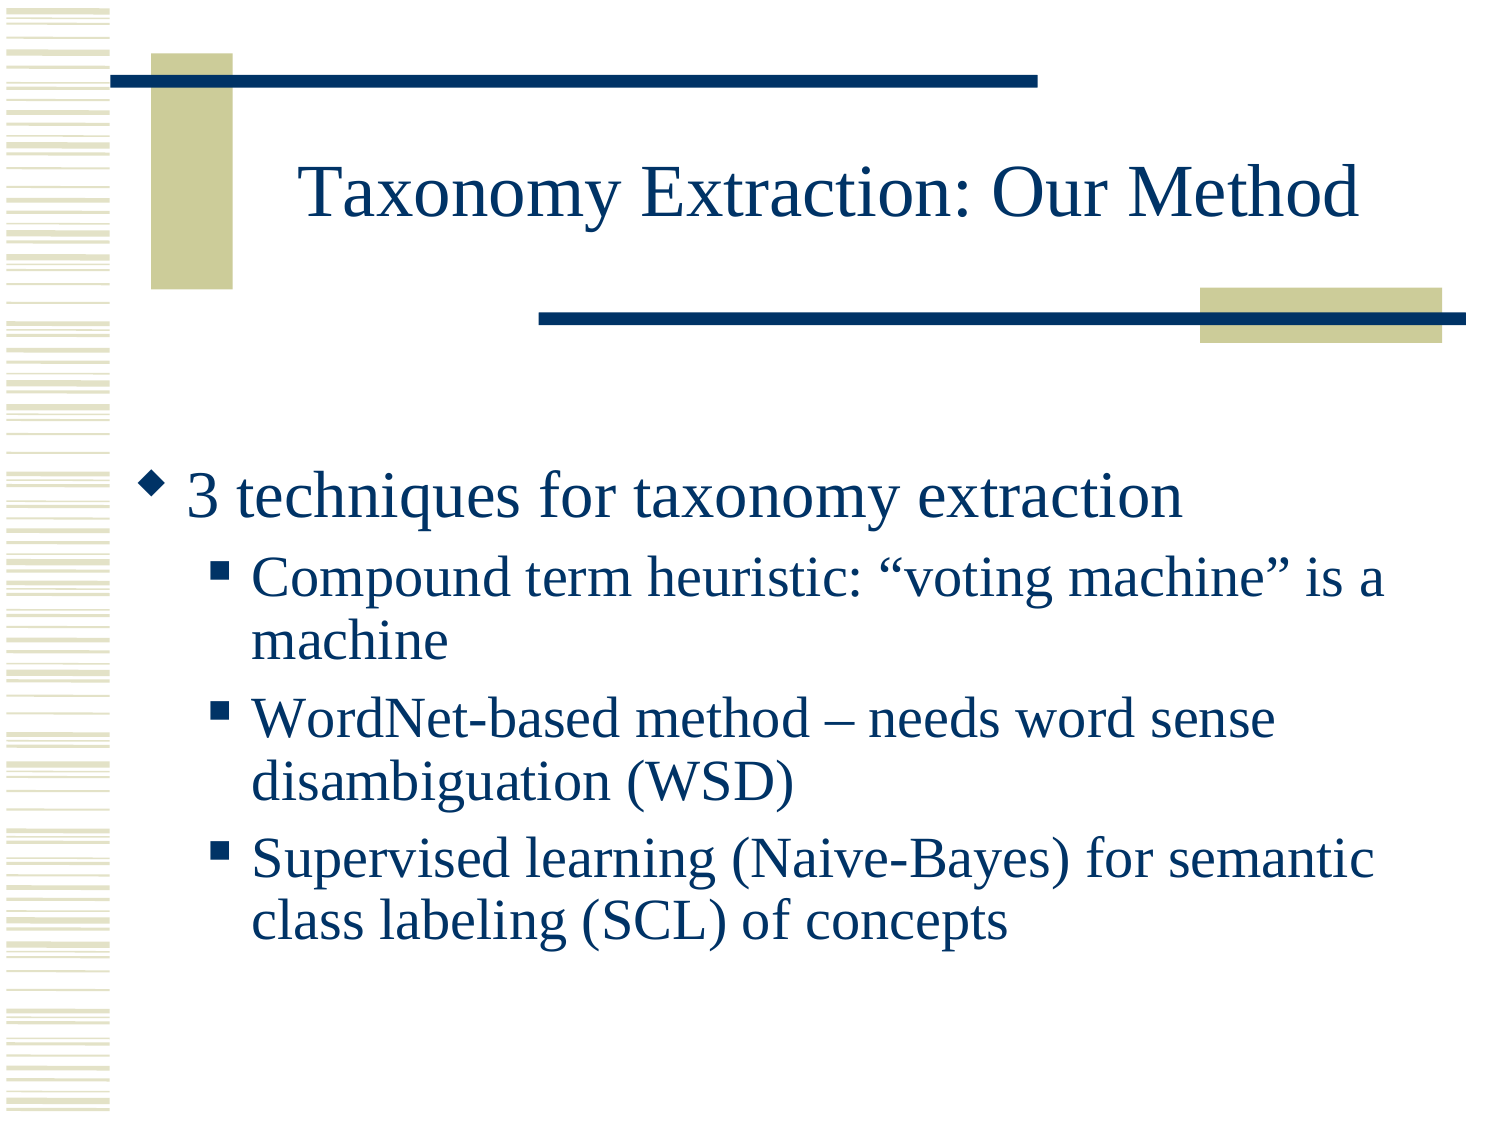

# Taxonomy Extraction: Our Method
3 techniques for taxonomy extraction
Compound term heuristic: “voting machine” is a machine
WordNet-based method – needs word sense disambiguation (WSD)
Supervised learning (Naive-Bayes) for semantic class labeling (SCL) of concepts